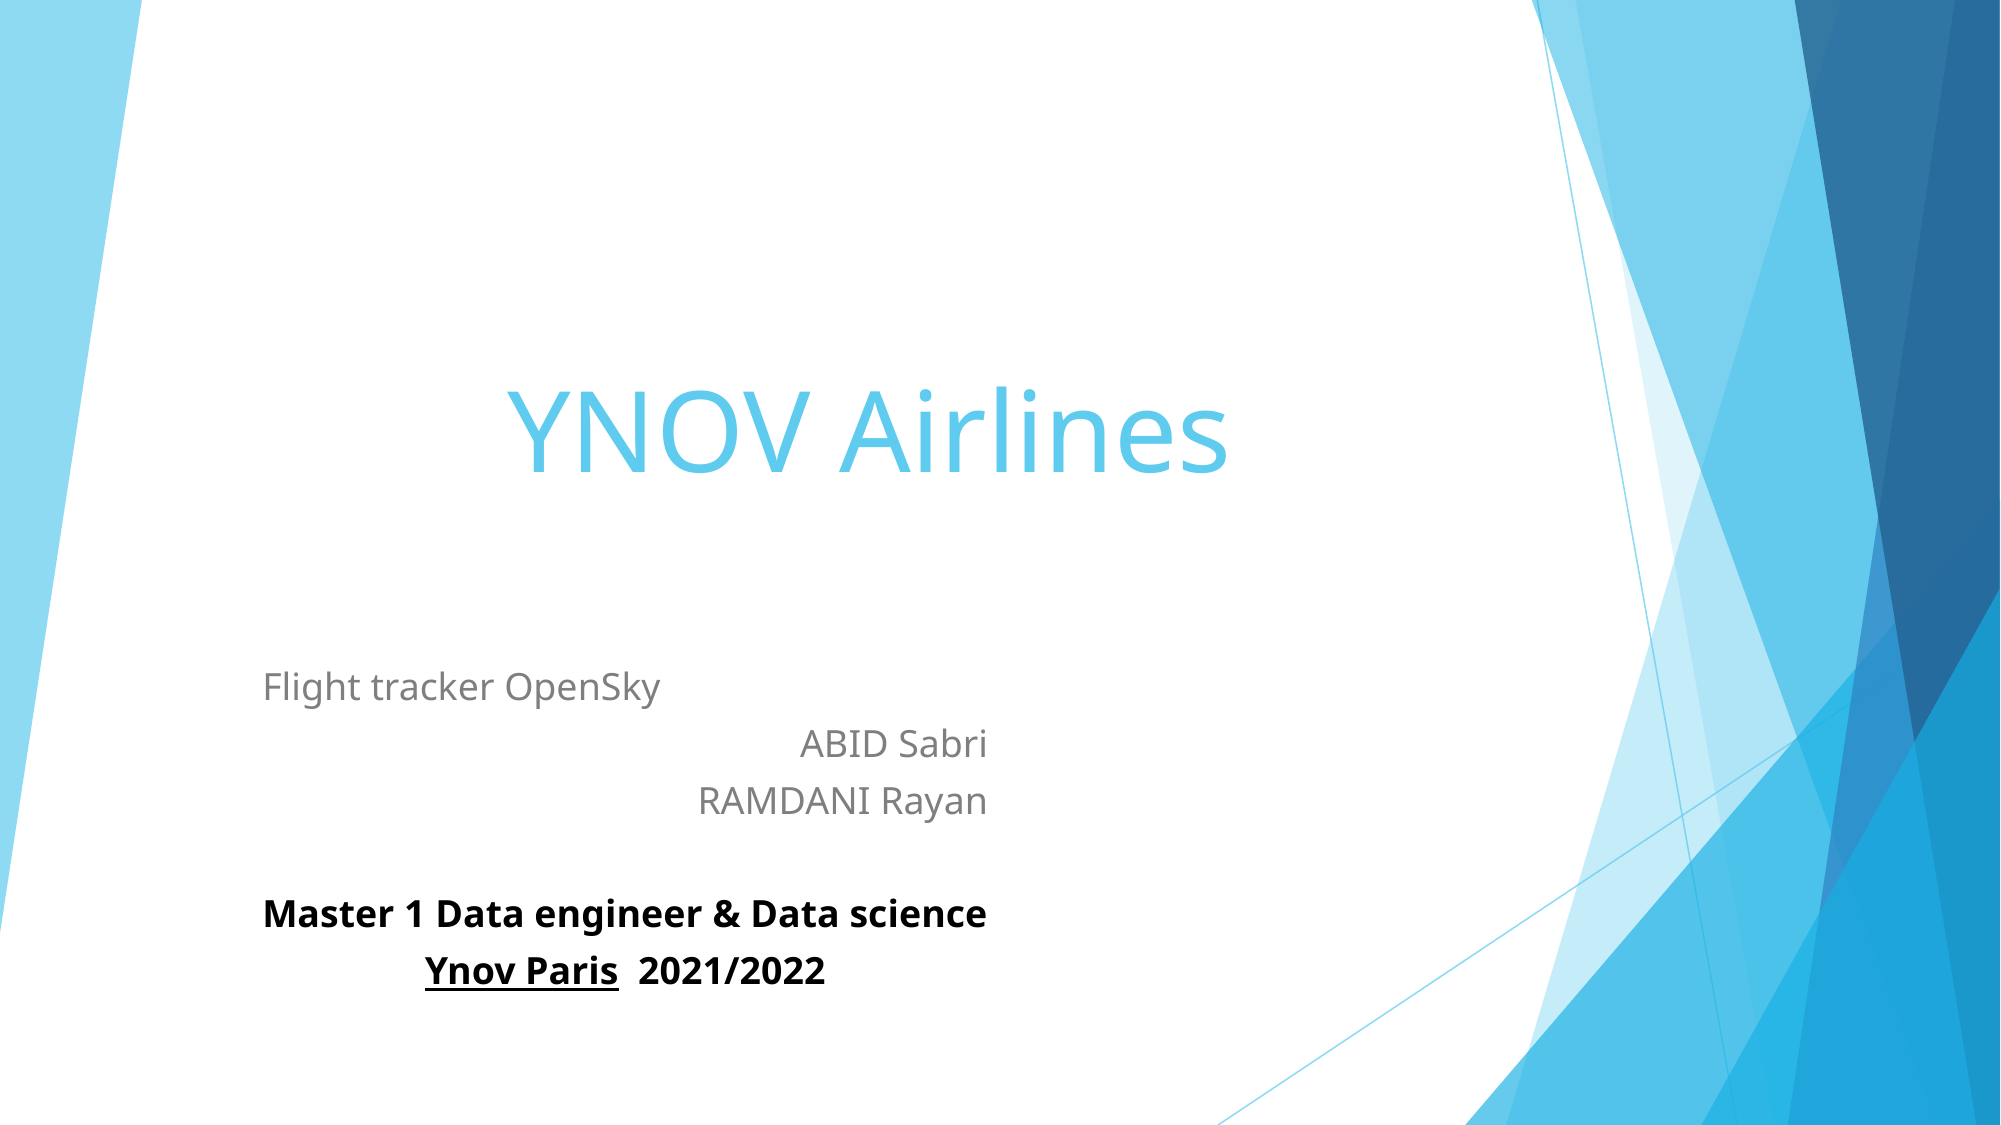

# YNOV Airlines
Flight tracker OpenSky
ABID Sabri
RAMDANI Rayan
Master 1 Data engineer & Data science
Ynov Paris 2021/2022